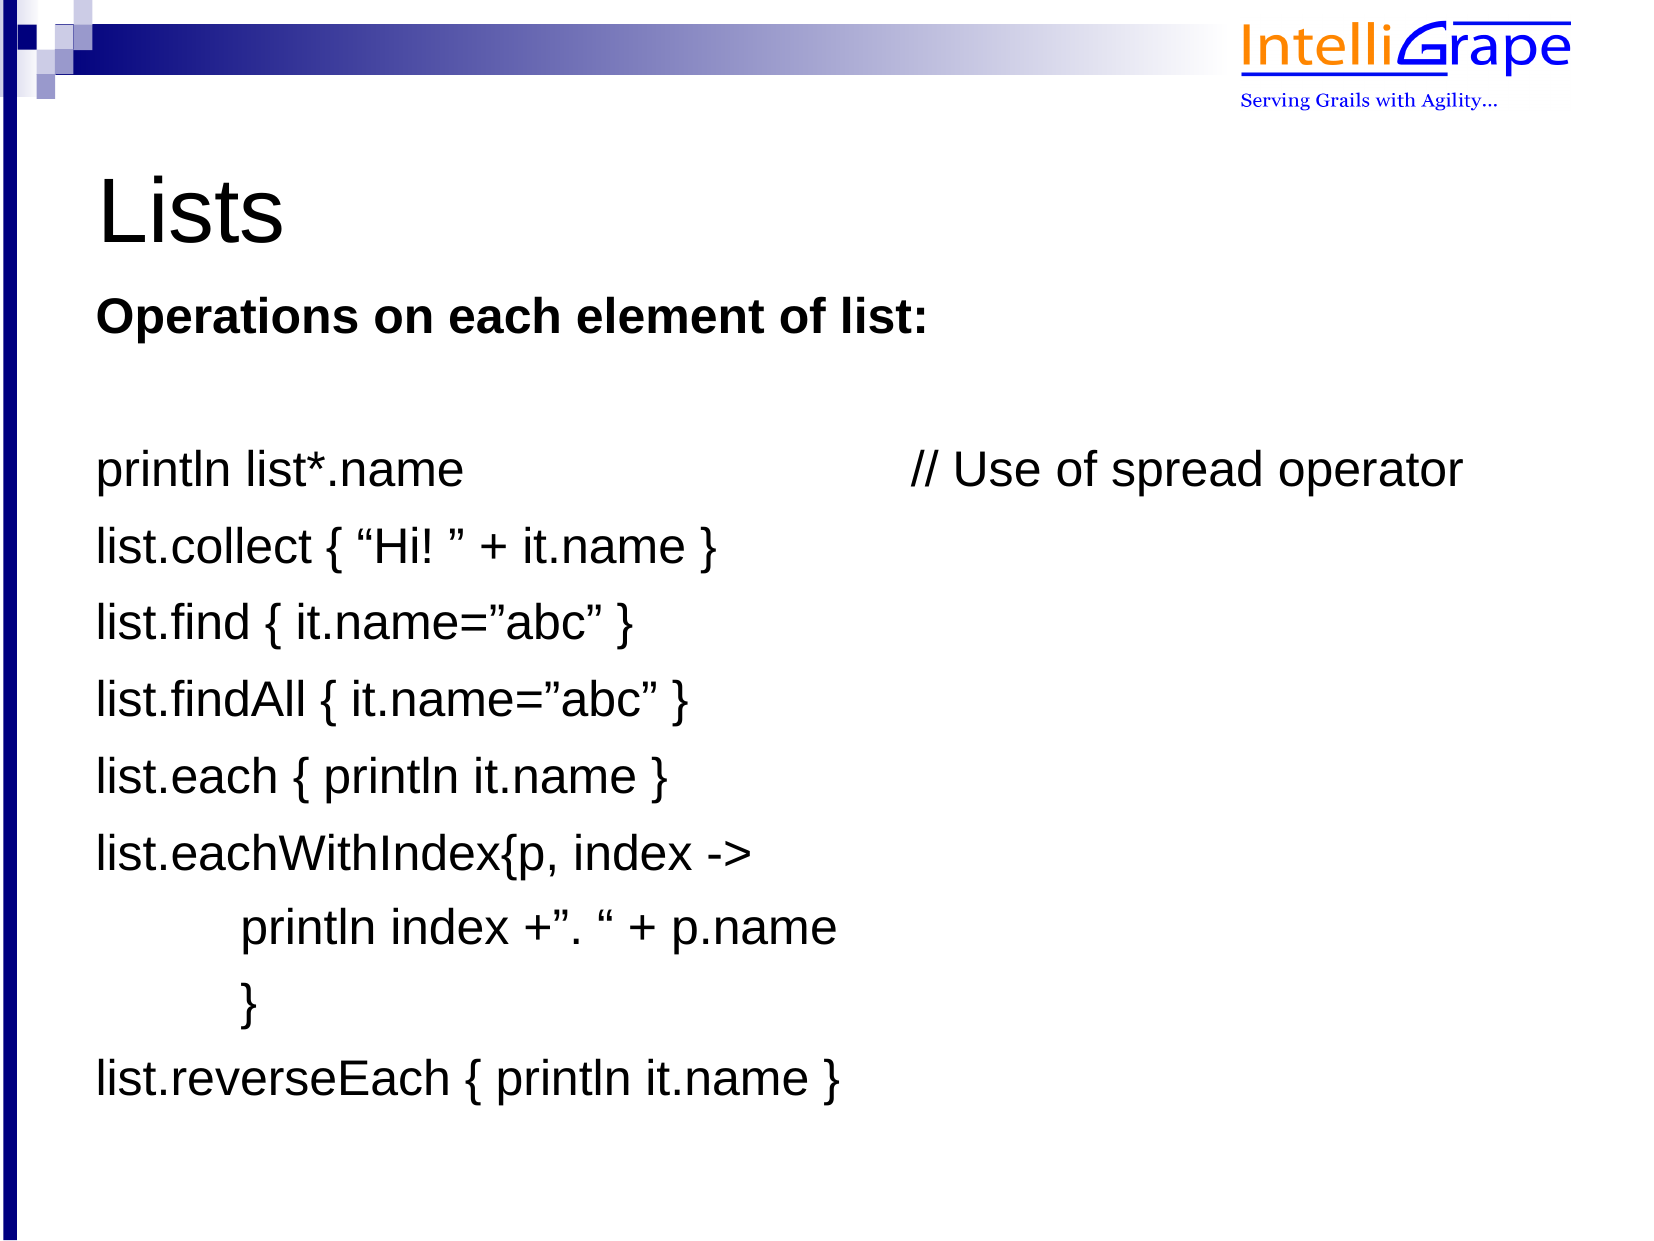

# Lists
Operations on each element of list:
println list*.name // Use of spread operator
list.collect { “Hi! ” + it.name }
list.find { it.name=”abc” }
list.findAll { it.name=”abc” }
list.each { println it.name }
list.eachWithIndex{p, index ->
println index +”. “ + p.name
}
list.reverseEach { println it.name }